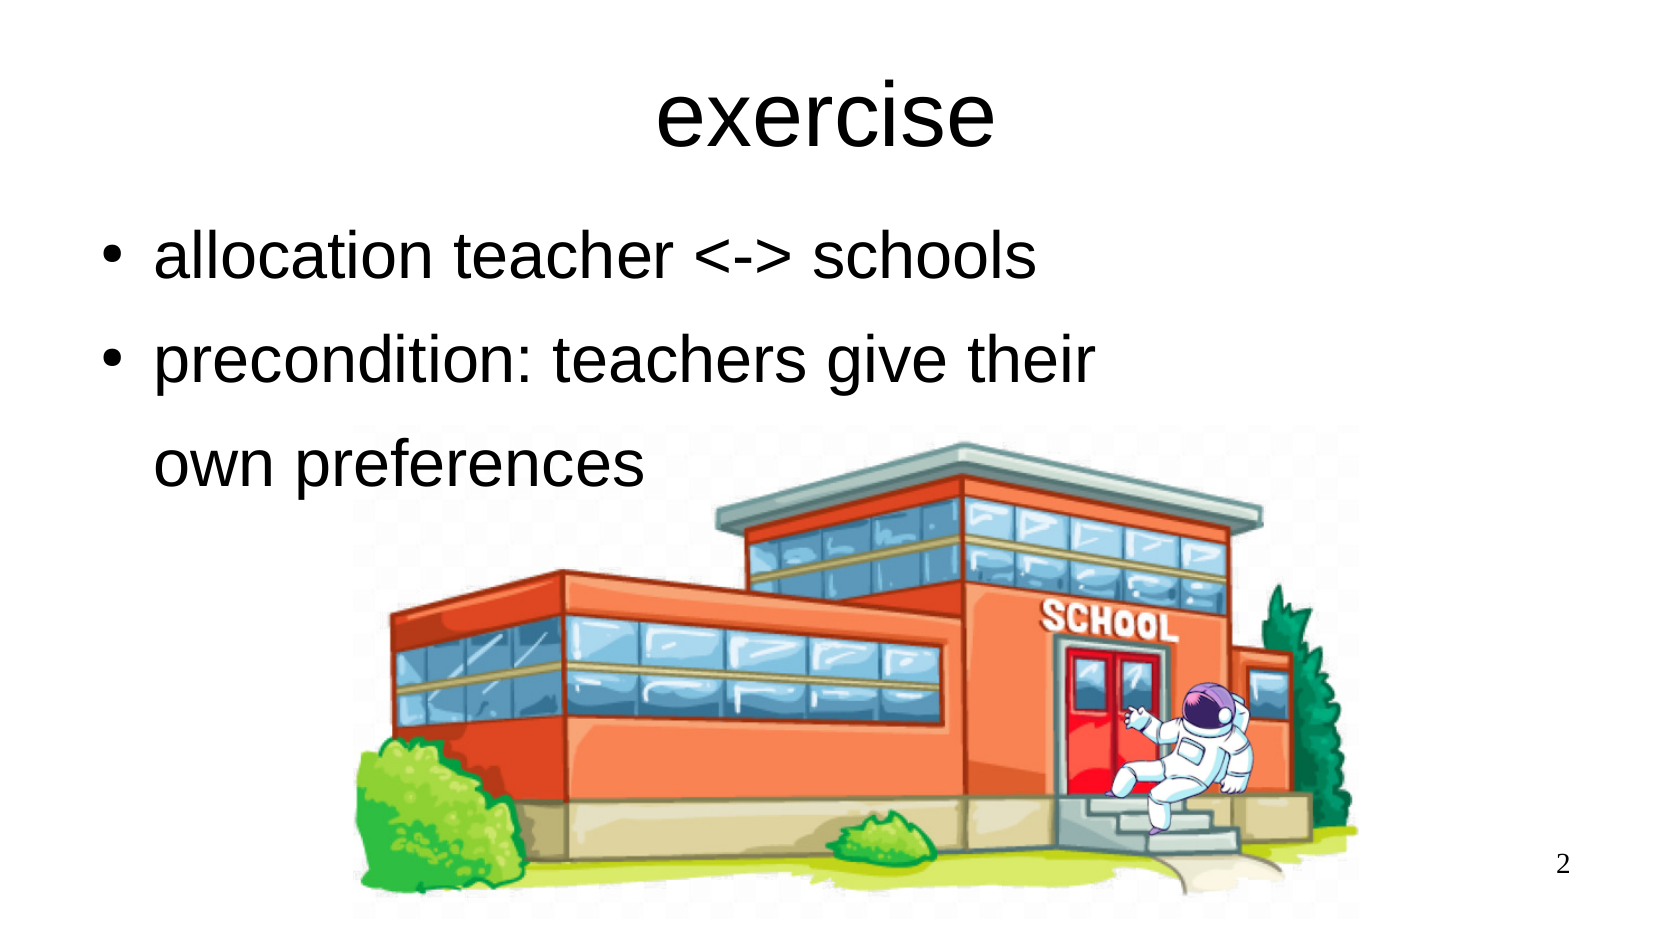

# exercise
allocation teacher <-> schools
precondition: teachers give their
own preferences
2